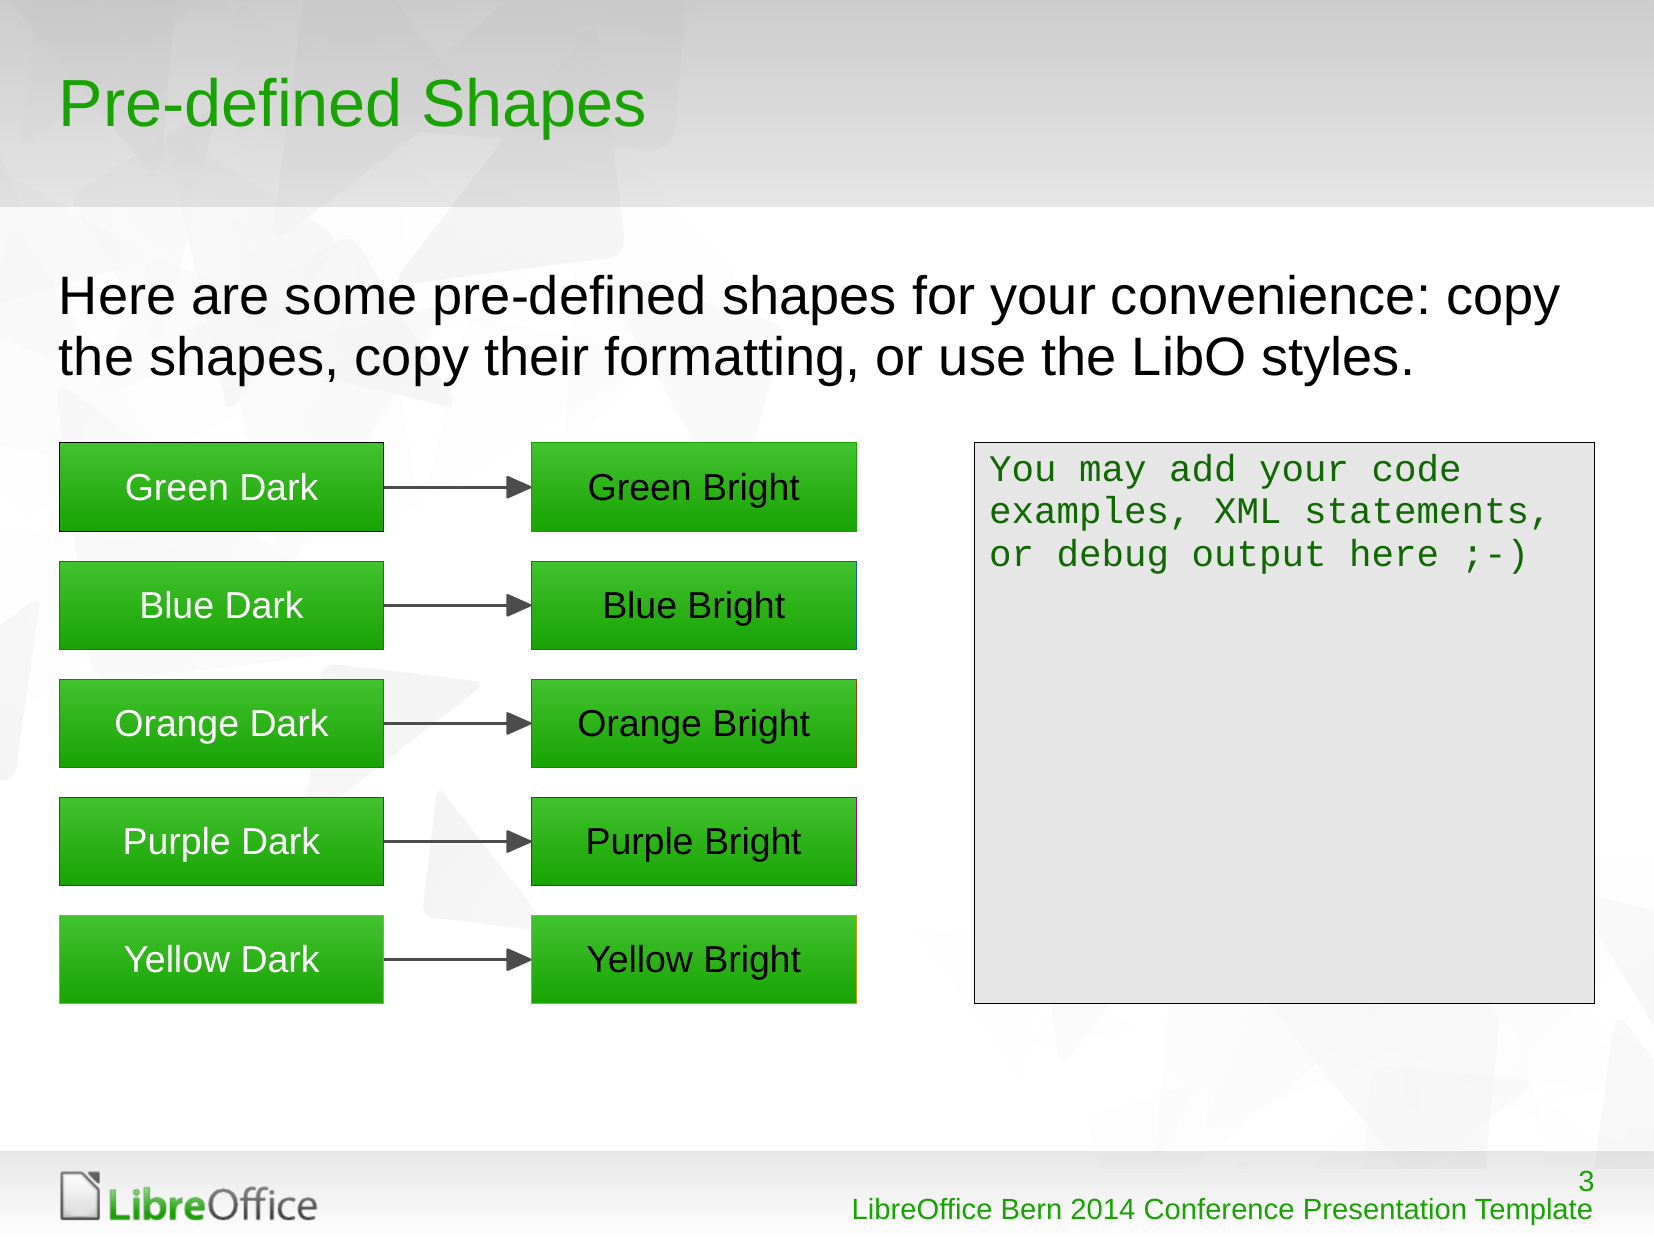

# Pre-defined Shapes
Here are some pre-defined shapes for your convenience: copy the shapes, copy their formatting, or use the LibO styles.
Green Dark
Green Bright
You may add your code examples, XML statements, or debug output here ;-)
Blue Dark
Blue Bright
Orange Dark
Orange Bright
Purple Dark
Purple Bright
Yellow Dark
Yellow Bright
3
LibreOffice Bern 2014 Conference Presentation Template